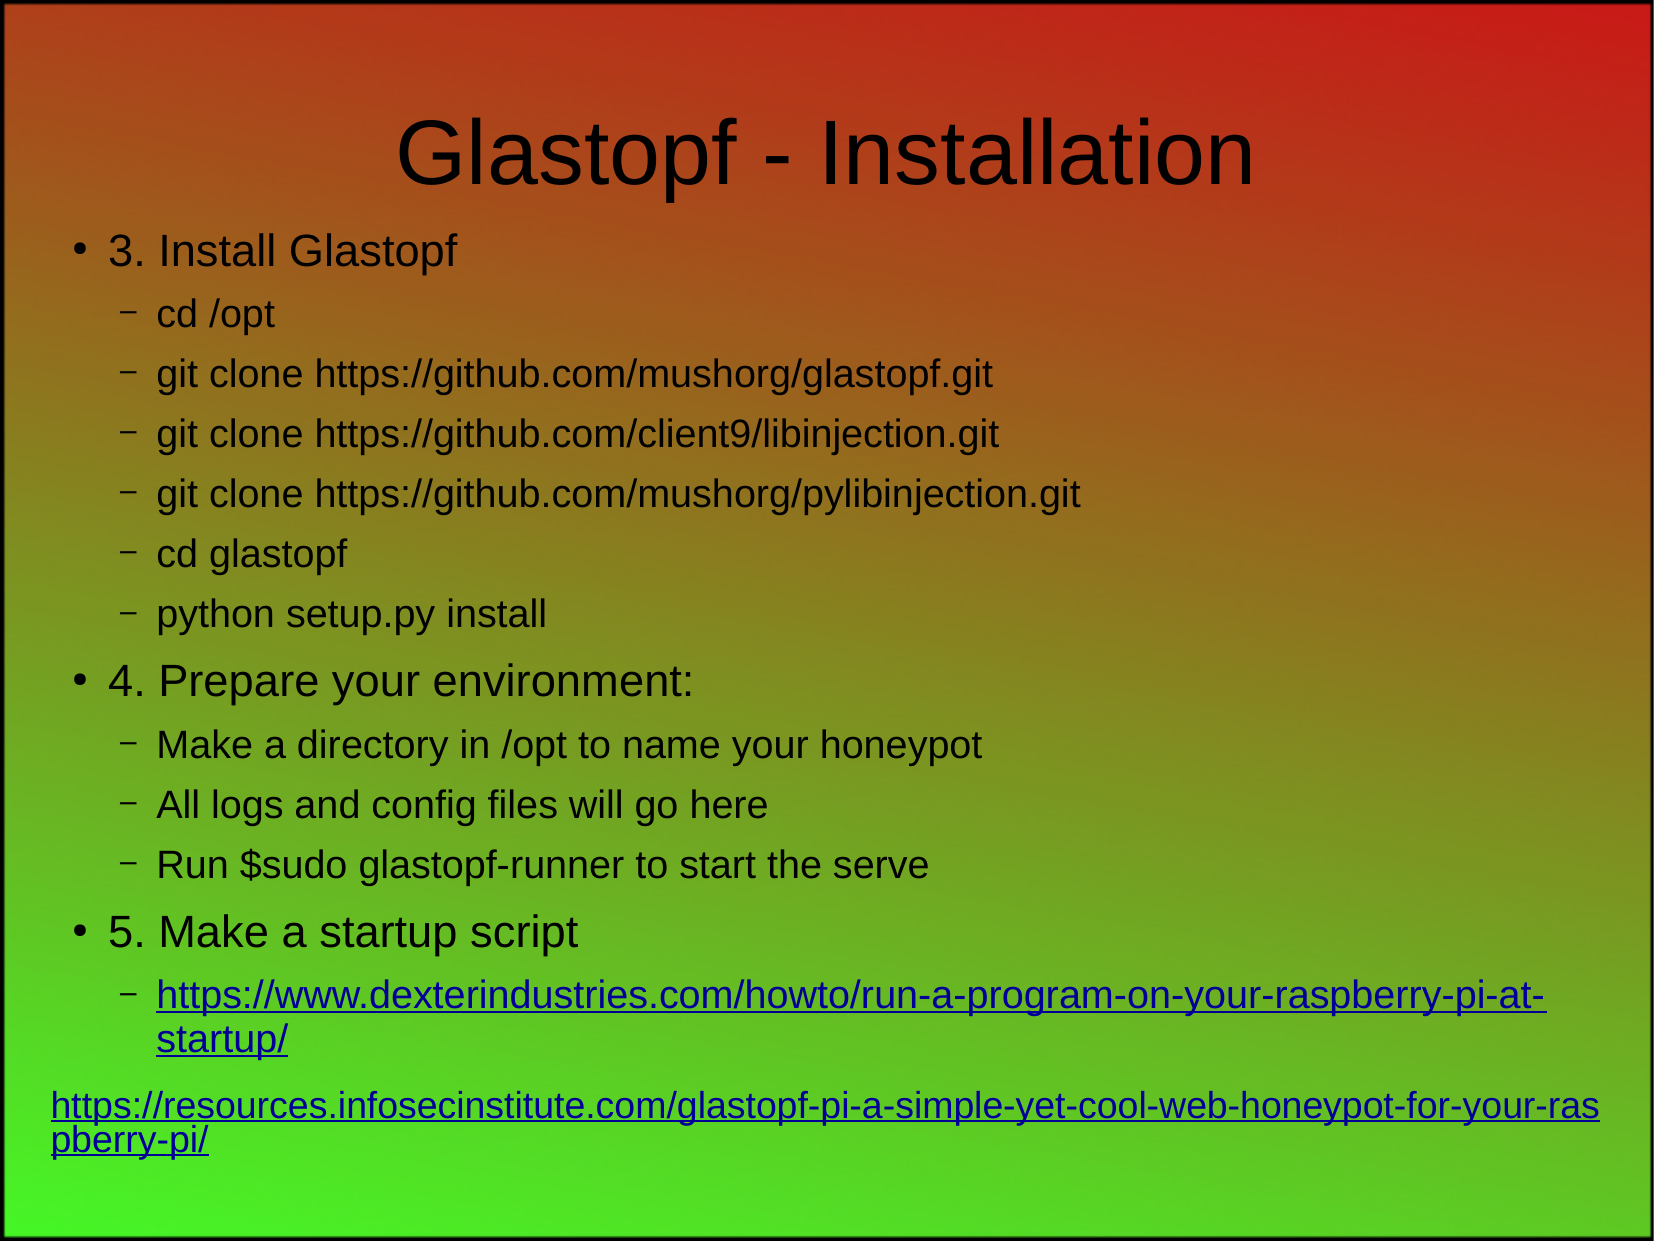

# Glastopf - Installation
3. Install Glastopf
cd /opt
git clone https://github.com/mushorg/glastopf.git
git clone https://github.com/client9/libinjection.git
git clone https://github.com/mushorg/pylibinjection.git
cd glastopf
python setup.py install
4. Prepare your environment:
Make a directory in /opt to name your honeypot
All logs and config files will go here
Run $sudo glastopf-runner to start the serve
5. Make a startup script
https://www.dexterindustries.com/howto/run-a-program-on-your-raspberry-pi-at-startup/
https://resources.infosecinstitute.com/glastopf-pi-a-simple-yet-cool-web-honeypot-for-your-raspberry-pi/